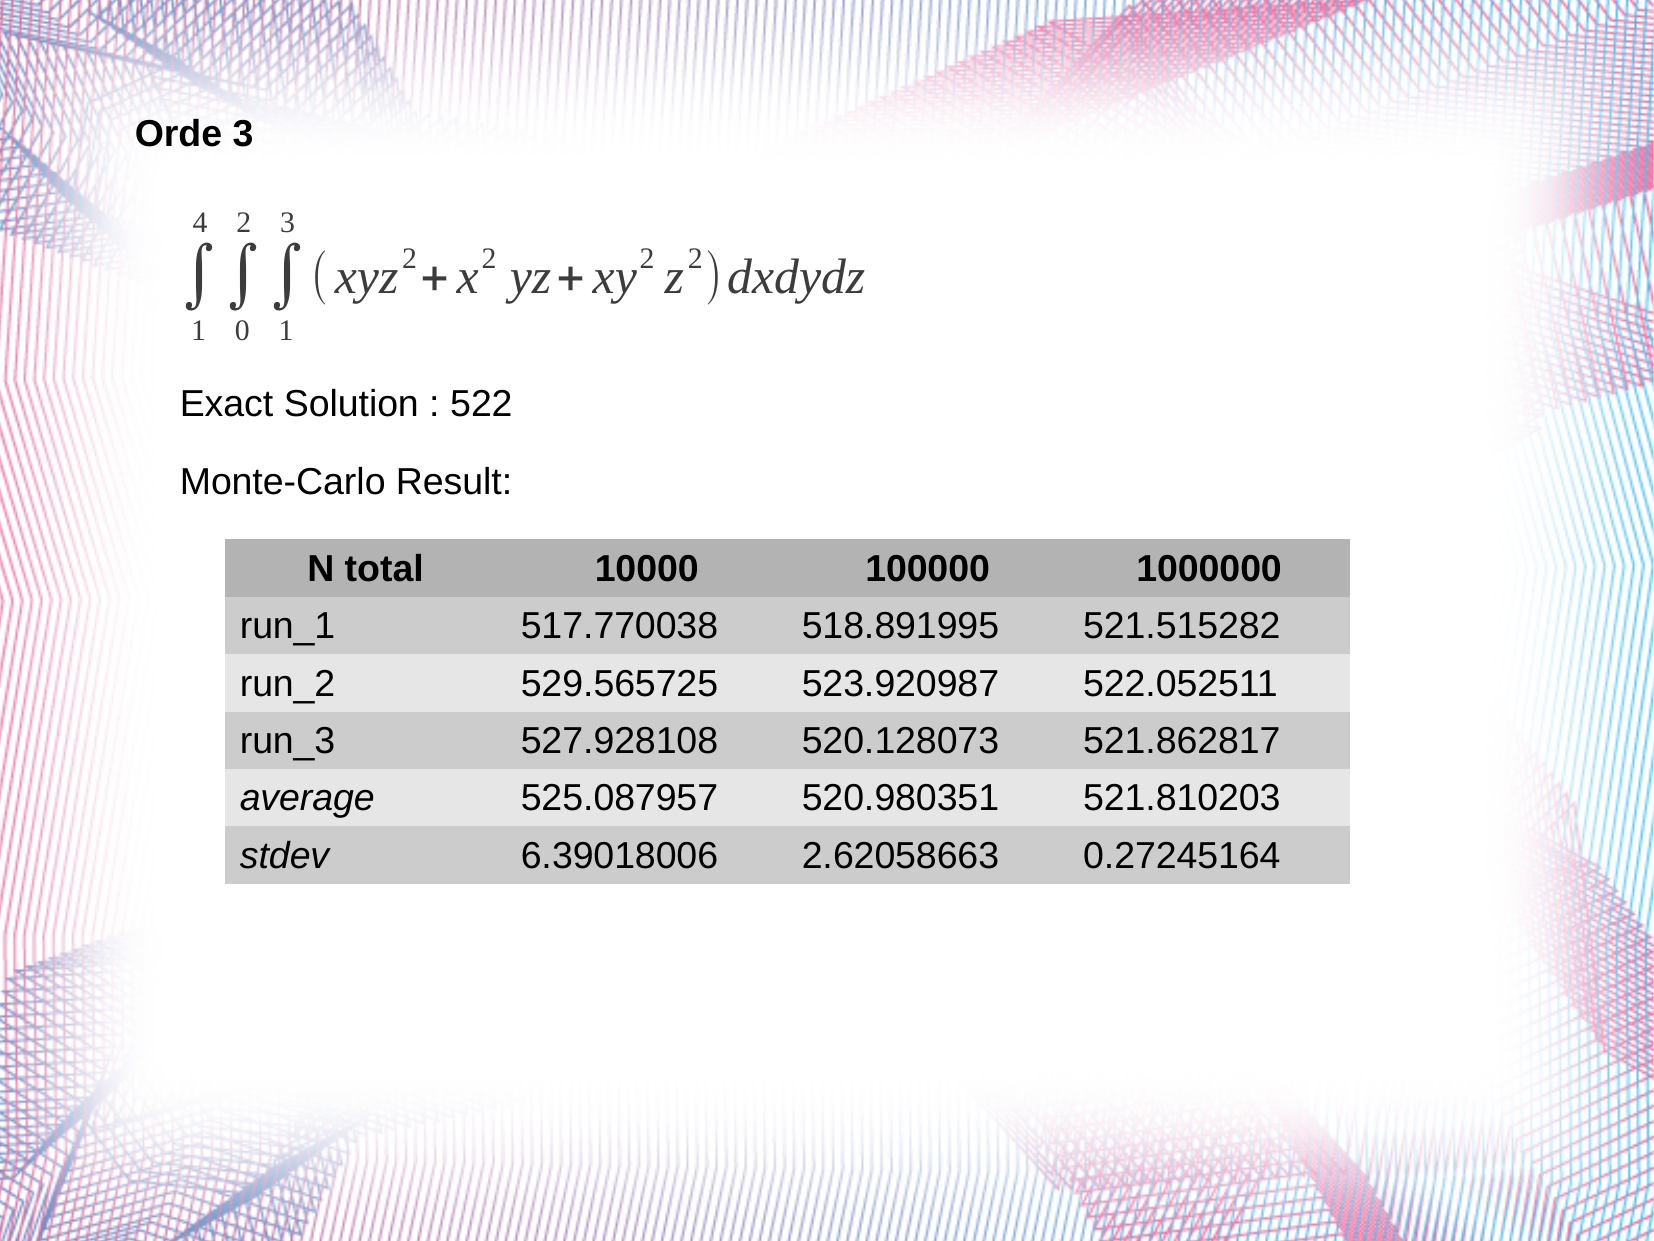

Orde 3
Exact Solution : 522
Monte-Carlo Result:
| N total | 10000 | 100000 | 1000000 |
| --- | --- | --- | --- |
| run\_1 | 517.770038 | 518.891995 | 521.515282 |
| run\_2 | 529.565725 | 523.920987 | 522.052511 |
| run\_3 | 527.928108 | 520.128073 | 521.862817 |
| average | 525.087957 | 520.980351 | 521.810203 |
| stdev | 6.39018006 | 2.62058663 | 0.27245164 |